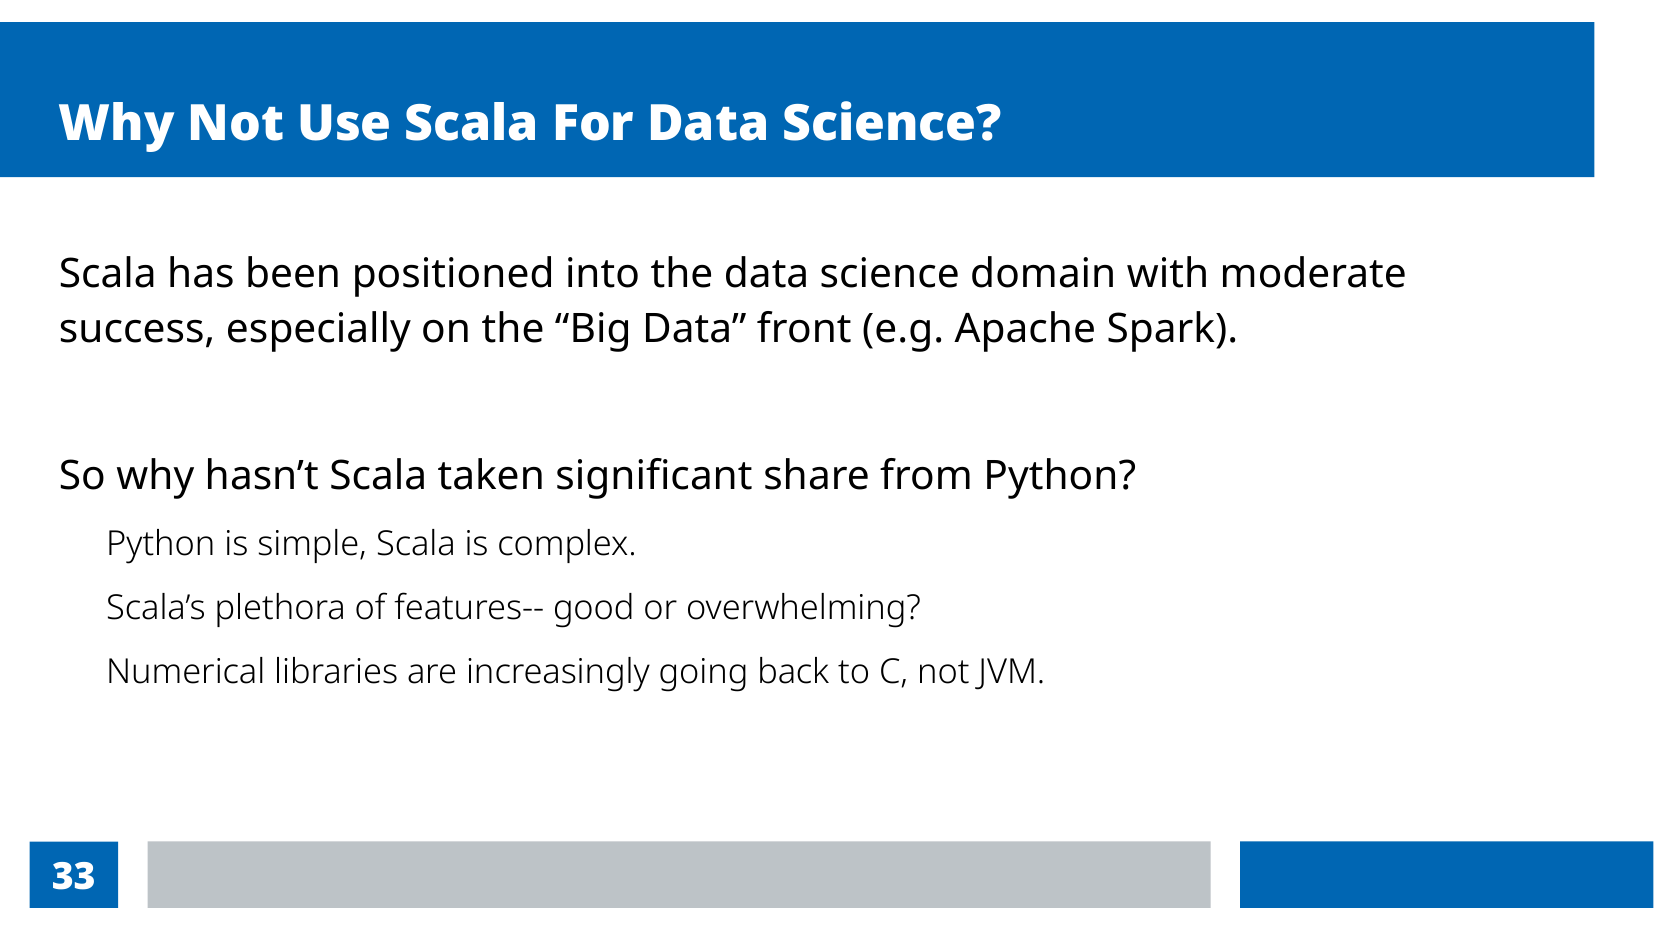

# Why Not Use Scala For Data Science?
Scala has been positioned into the data science domain with moderate success, especially on the “Big Data” front (e.g. Apache Spark).
So why hasn’t Scala taken significant share from Python?
Python is simple, Scala is complex.
Scala’s plethora of features-- good or overwhelming?
Numerical libraries are increasingly going back to C, not JVM.
33